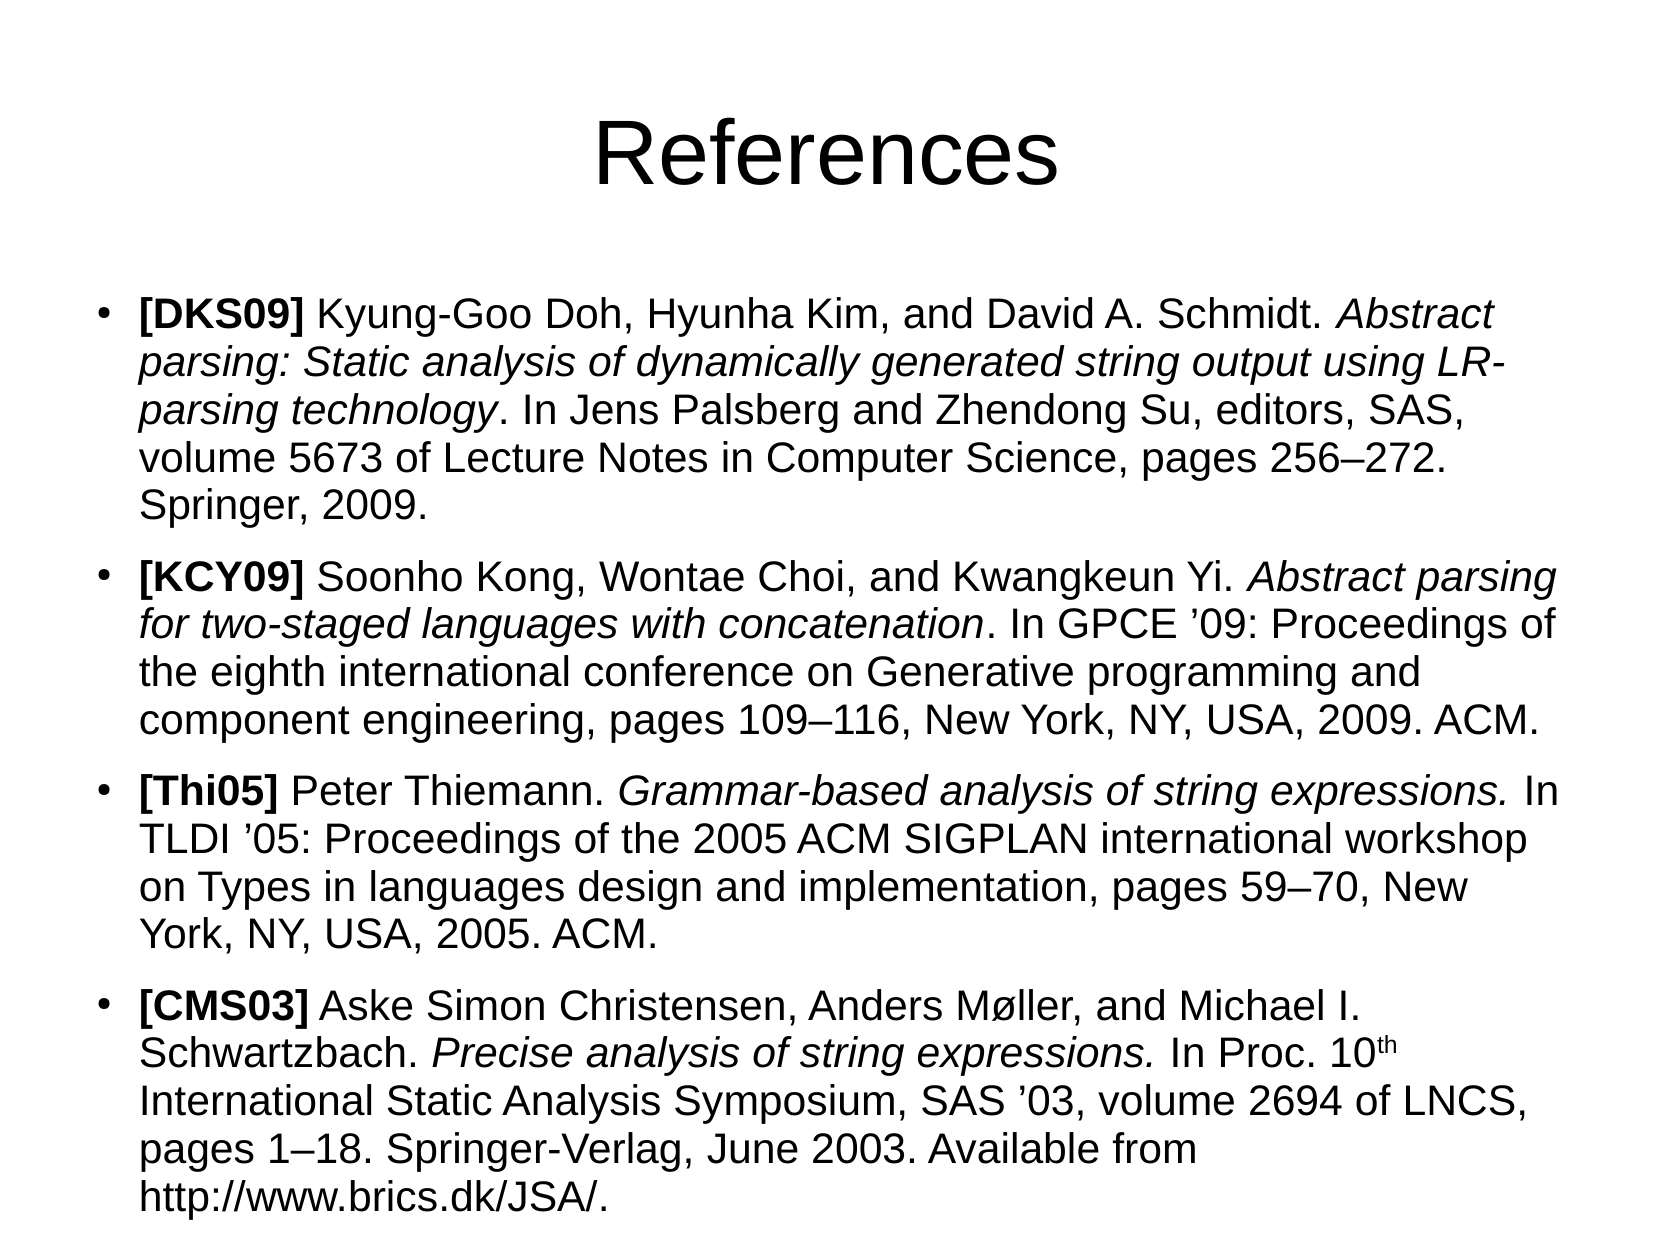

# References
[DKS09] Kyung-Goo Doh, Hyunha Kim, and David A. Schmidt. Abstract parsing: Static analysis of dynamically generated string output using LR-parsing technology. In Jens Palsberg and Zhendong Su, editors, SAS, volume 5673 of Lecture Notes in Computer Science, pages 256–272. Springer, 2009.
[KCY09] Soonho Kong, Wontae Choi, and Kwangkeun Yi. Abstract parsing for two-staged languages with concatenation. In GPCE ’09: Proceedings of the eighth international conference on Generative programming and component engineering, pages 109–116, New York, NY, USA, 2009. ACM.
[Thi05] Peter Thiemann. Grammar-based analysis of string expressions. In TLDI ’05: Proceedings of the 2005 ACM SIGPLAN international workshop on Types in languages design and implementation, pages 59–70, New York, NY, USA, 2005. ACM.
[CMS03] Aske Simon Christensen, Anders Møller, and Michael I. Schwartzbach. Precise analysis of string expressions. In Proc. 10th International Static Analysis Symposium, SAS ’03, volume 2694 of LNCS, pages 1–18. Springer-Verlag, June 2003. Available from http://www.brics.dk/JSA/.